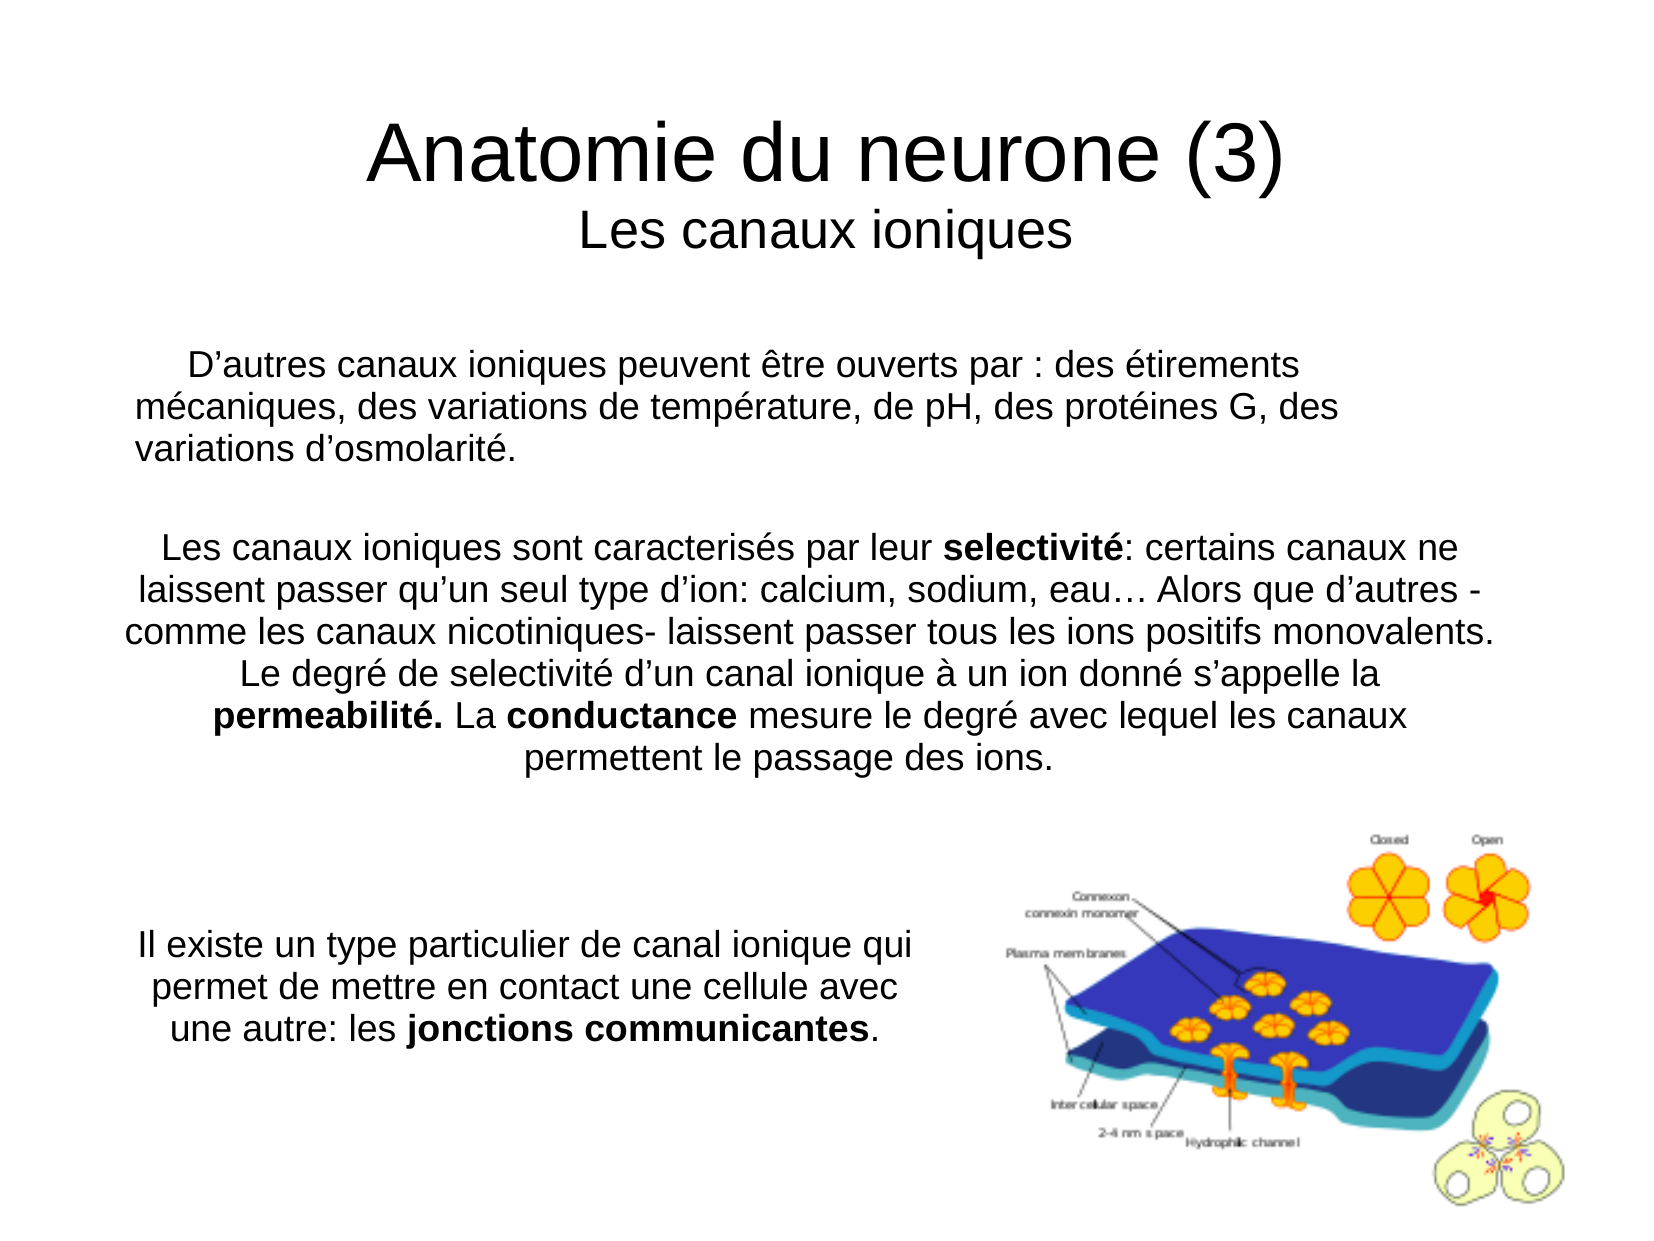

# Anatomie du neurone (3)
Les canaux ioniques
 D’autres canaux ioniques peuvent être ouverts par : des étirements mécaniques, des variations de température, de pH, des protéines G, des variations d’osmolarité.
Les canaux ioniques sont caracterisés par leur selectivité: certains canaux ne laissent passer qu’un seul type d’ion: calcium, sodium, eau… Alors que d’autres -comme les canaux nicotiniques- laissent passer tous les ions positifs monovalents. Le degré de selectivité d’un canal ionique à un ion donné s’appelle la permeabilité. La conductance mesure le degré avec lequel les canaux permettent le passage des ions.
Il existe un type particulier de canal ionique qui permet de mettre en contact une cellule avec une autre: les jonctions communicantes.
17